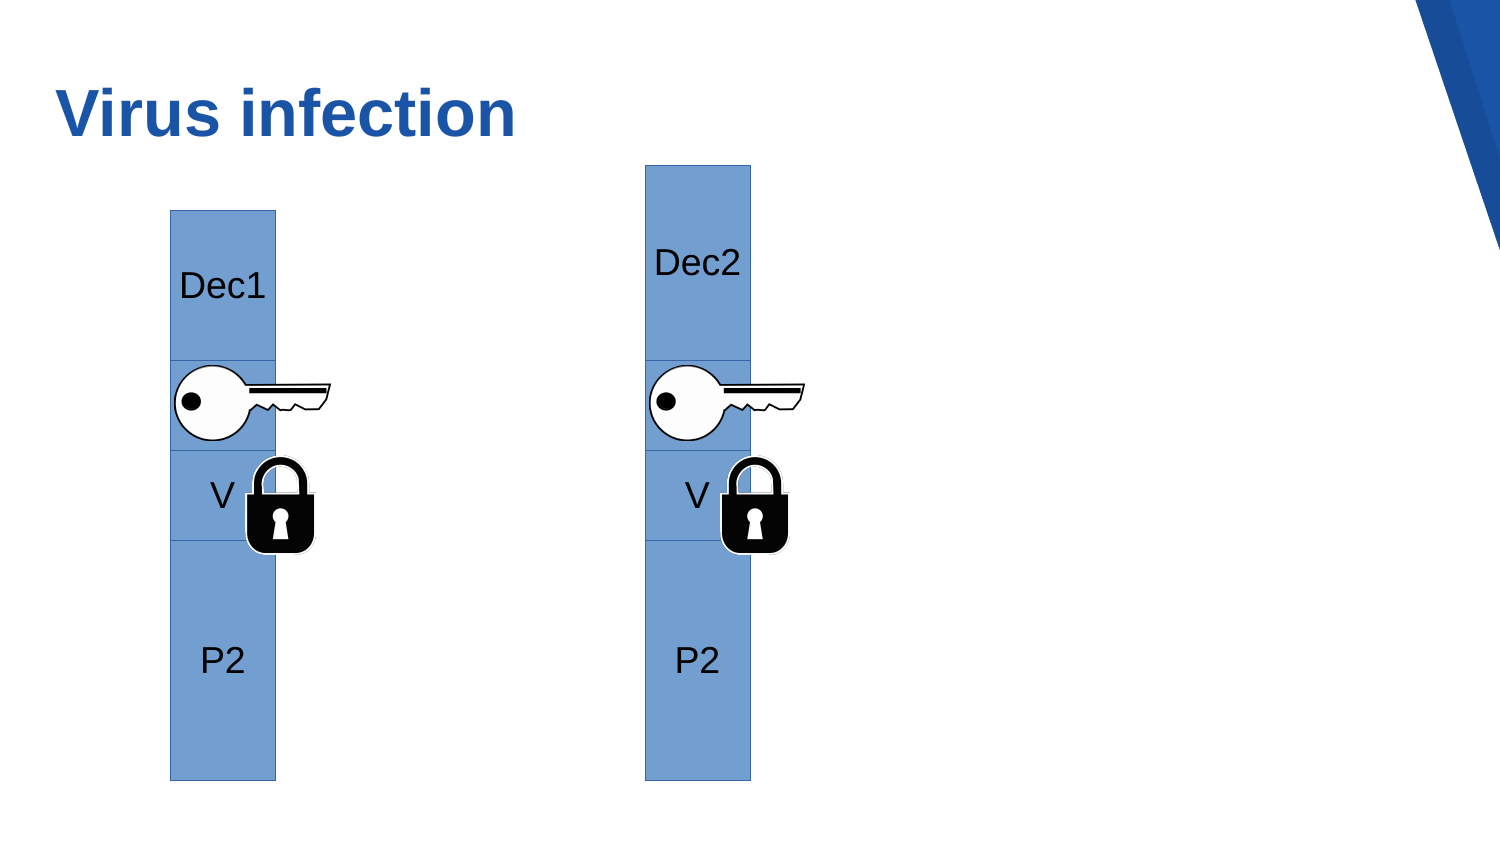

# Virus infection
Dec2
Dec1
V
V
P2
P2